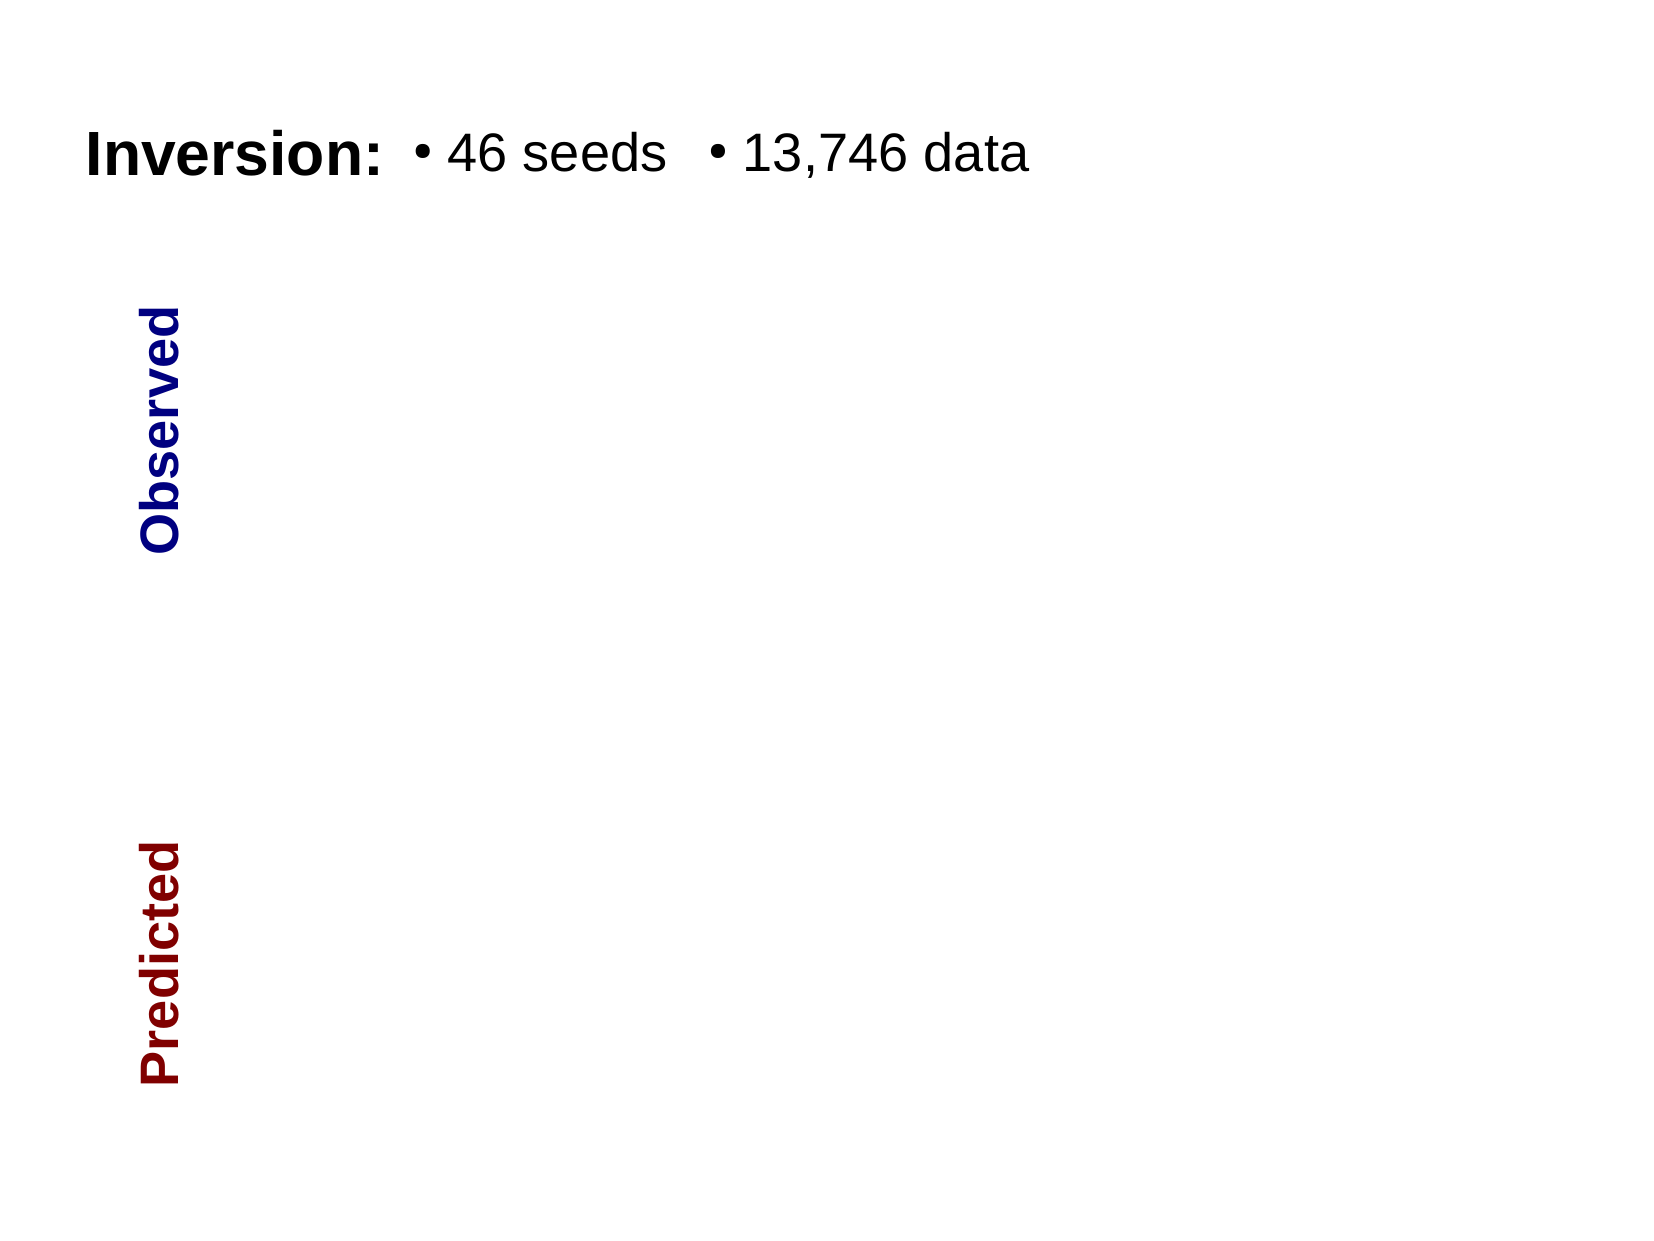

Inversion:
 46 seeds
 13,746 data
Observed
Predicted